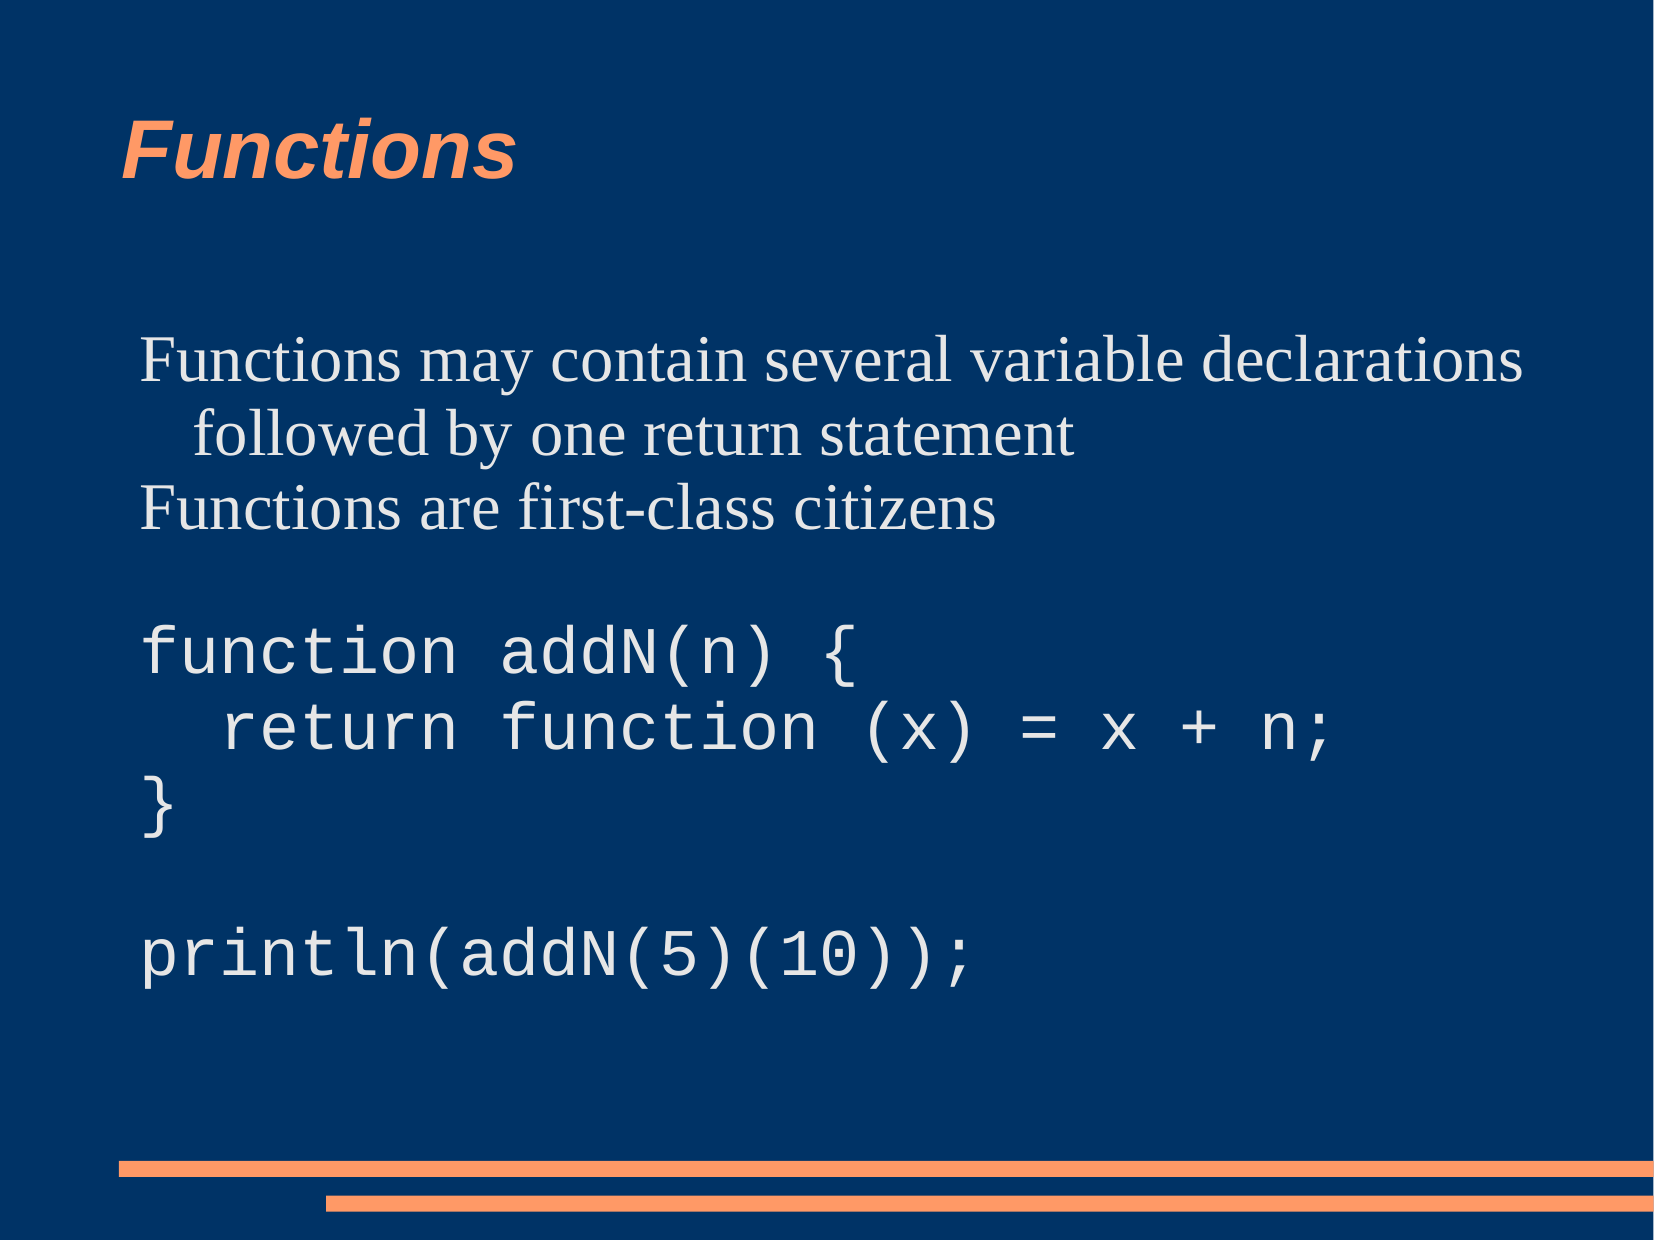

# Functions
Functions may contain several variable declarations followed by one return statement
Functions are first-class citizens
function addN(n) {
 return function (x) = x + n;
}
println(addN(5)(10));